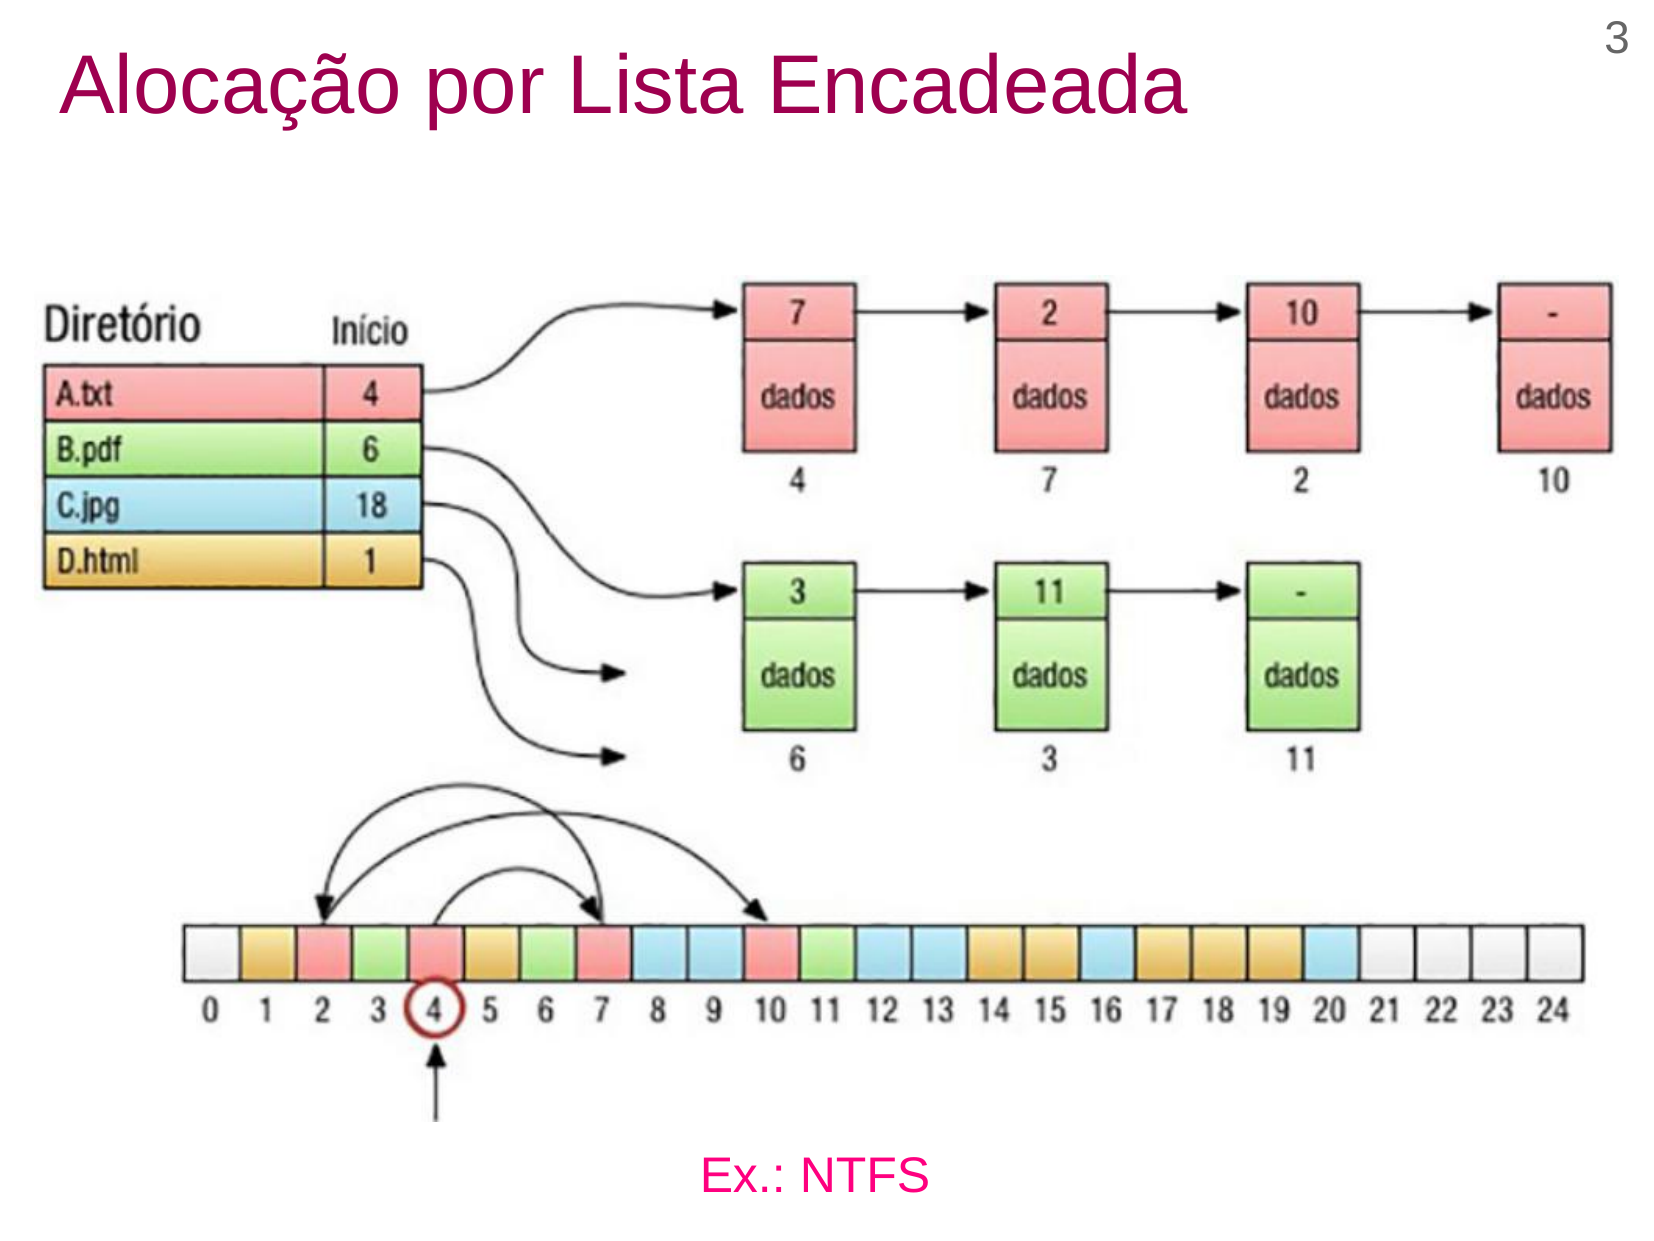

3
# Alocação por Lista Encadeada
Ex.: NTFS